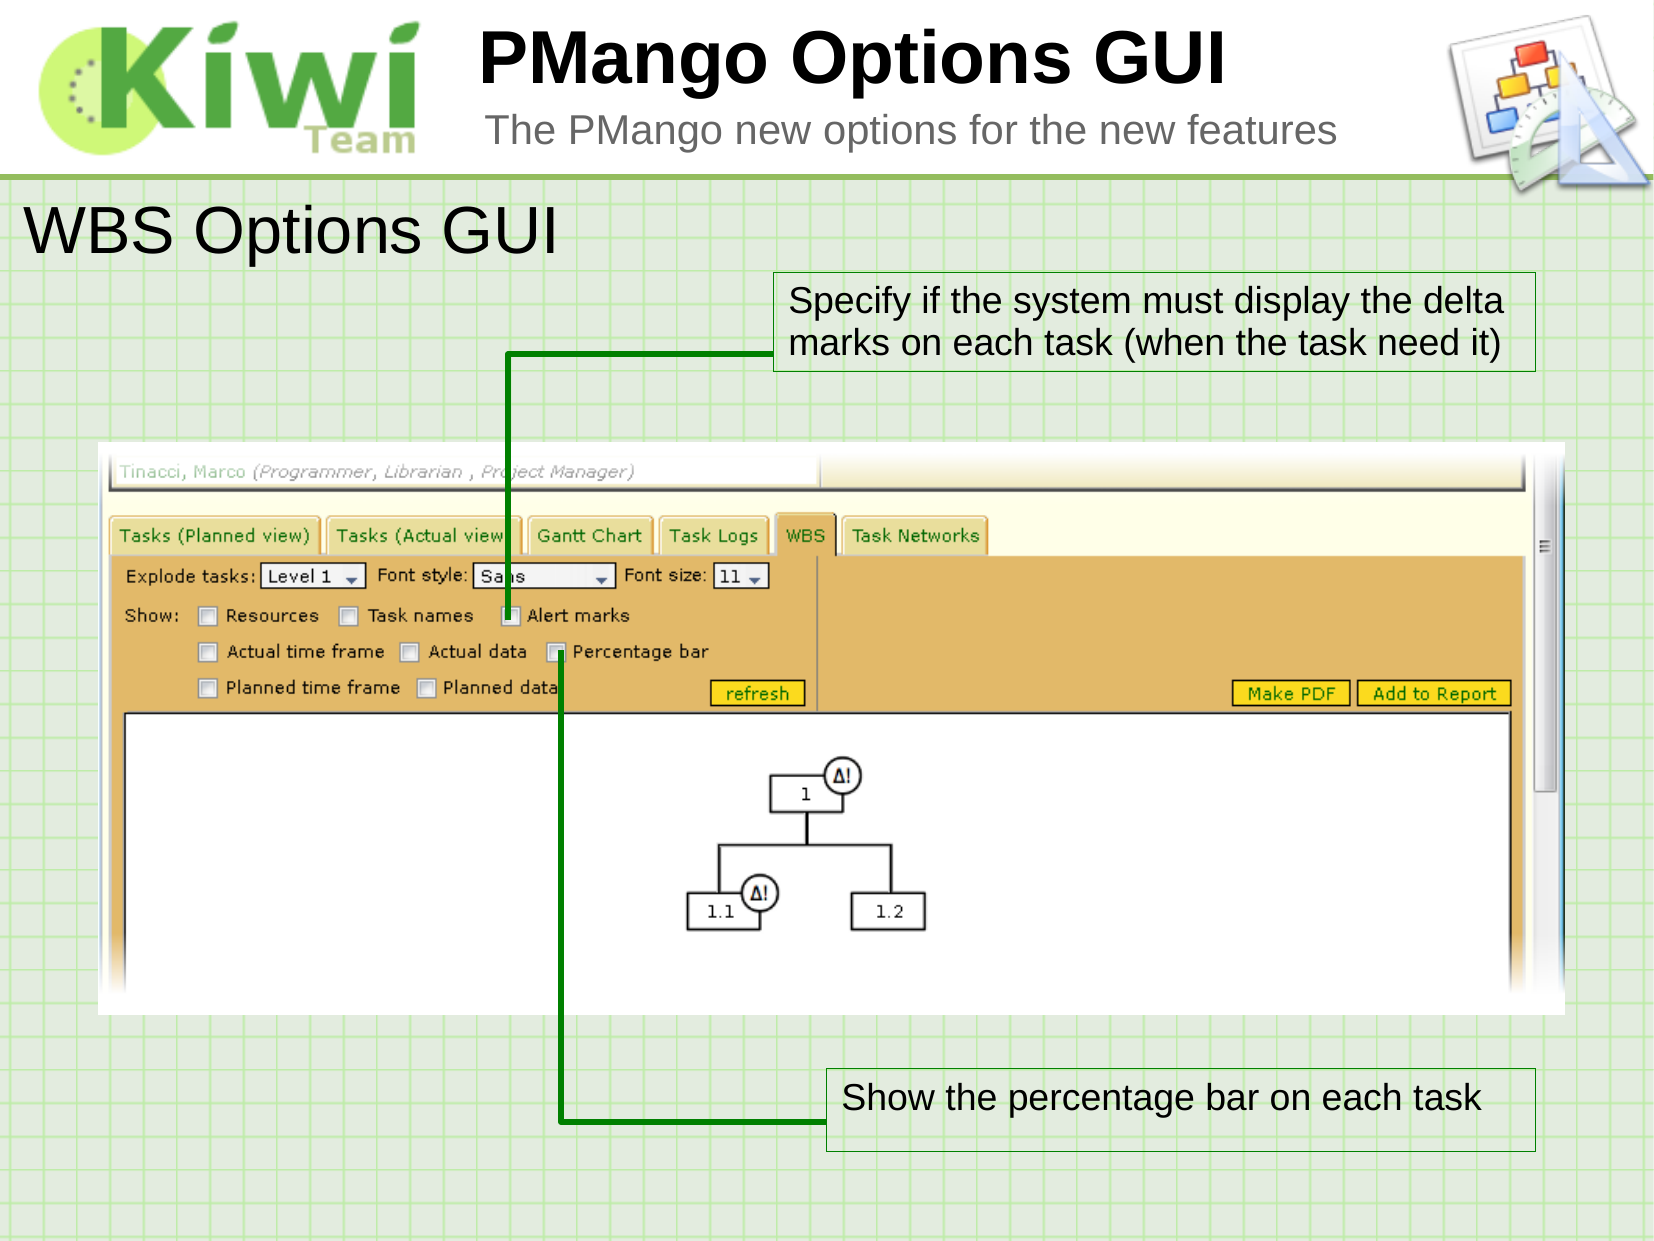

# PMango Options GUI
The PMango new options for the new features
WBS Options GUI
Specify if the system must display the delta marks on each task (when the task need it)
Show the percentage bar on each task